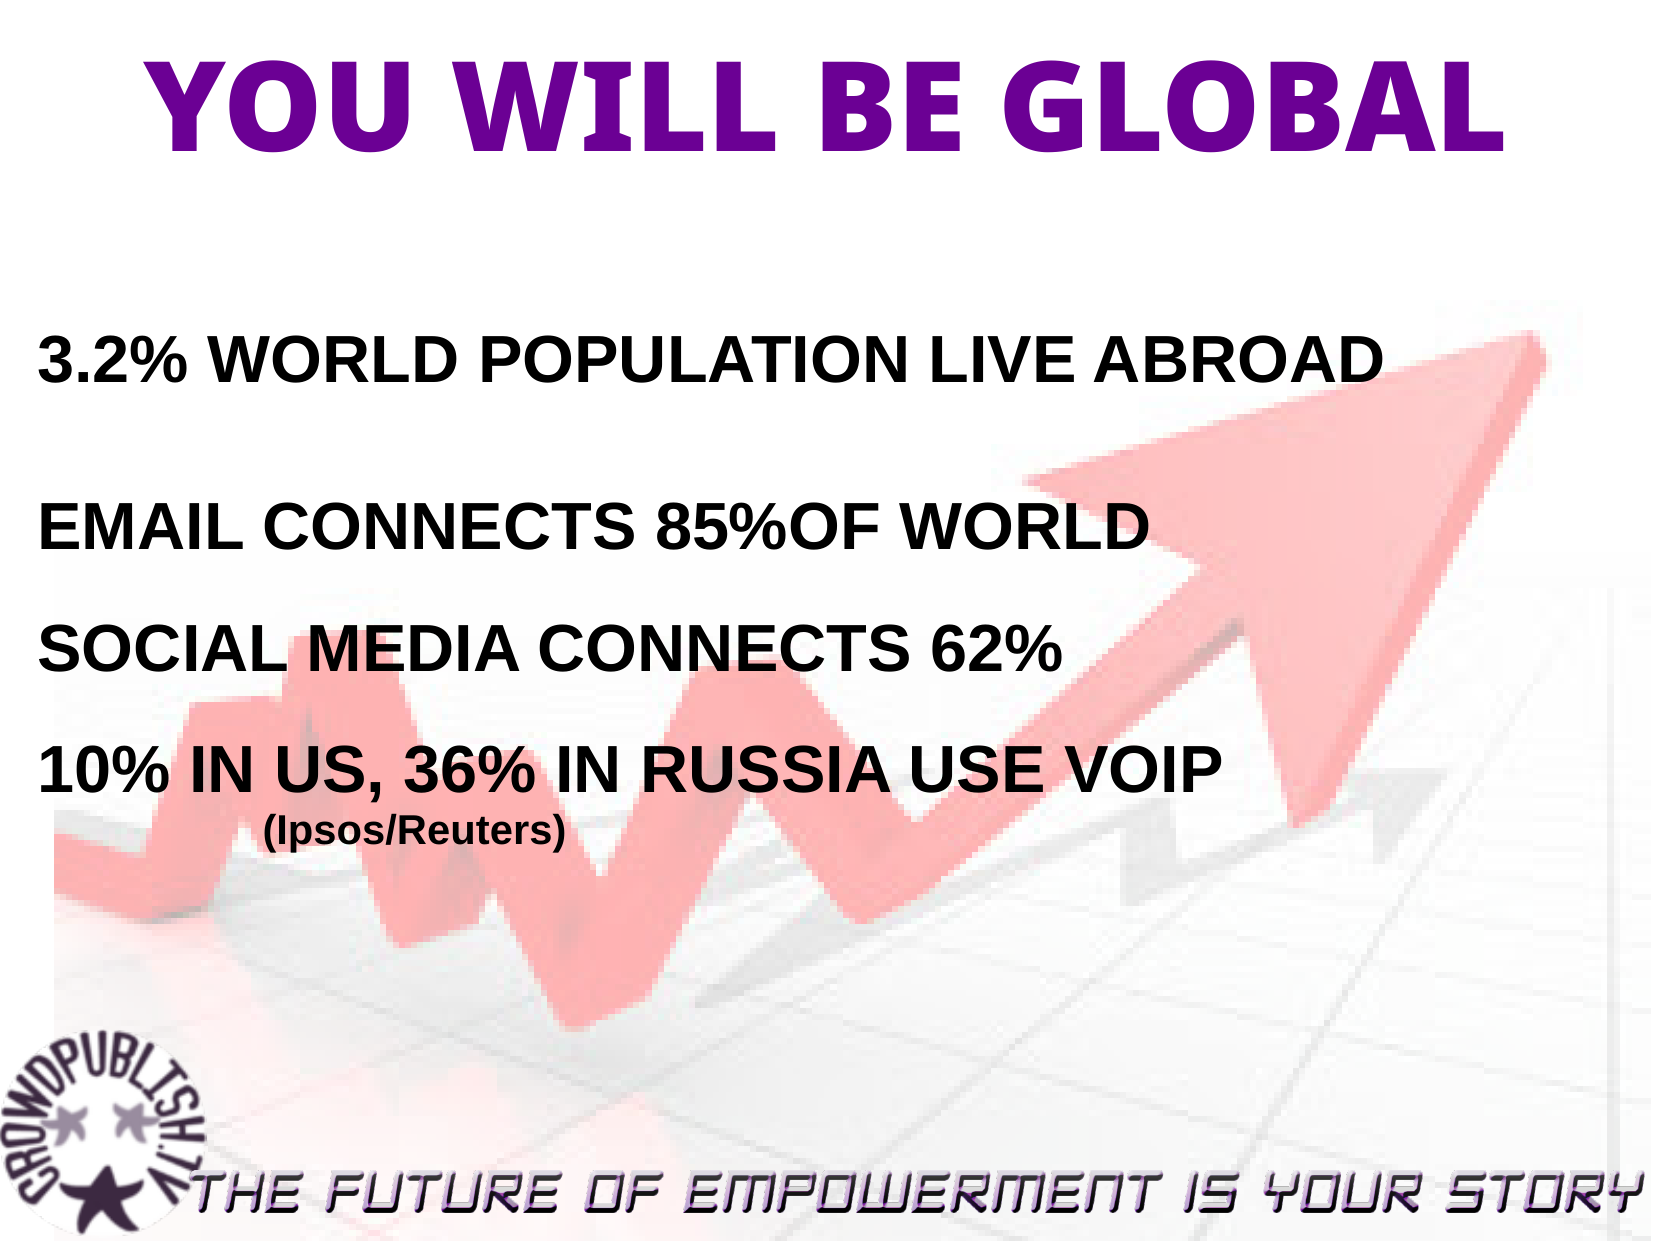

YOU WILL BE GLOBAL
# 3.2% WORLD POPULATION LIVE ABROAD
EMAIL CONNECTS 85%OF WORLD
SOCIAL MEDIA CONNECTS 62%
10% IN US, 36% IN RUSSIA USE VOIP
			(Ipsos/Reuters)